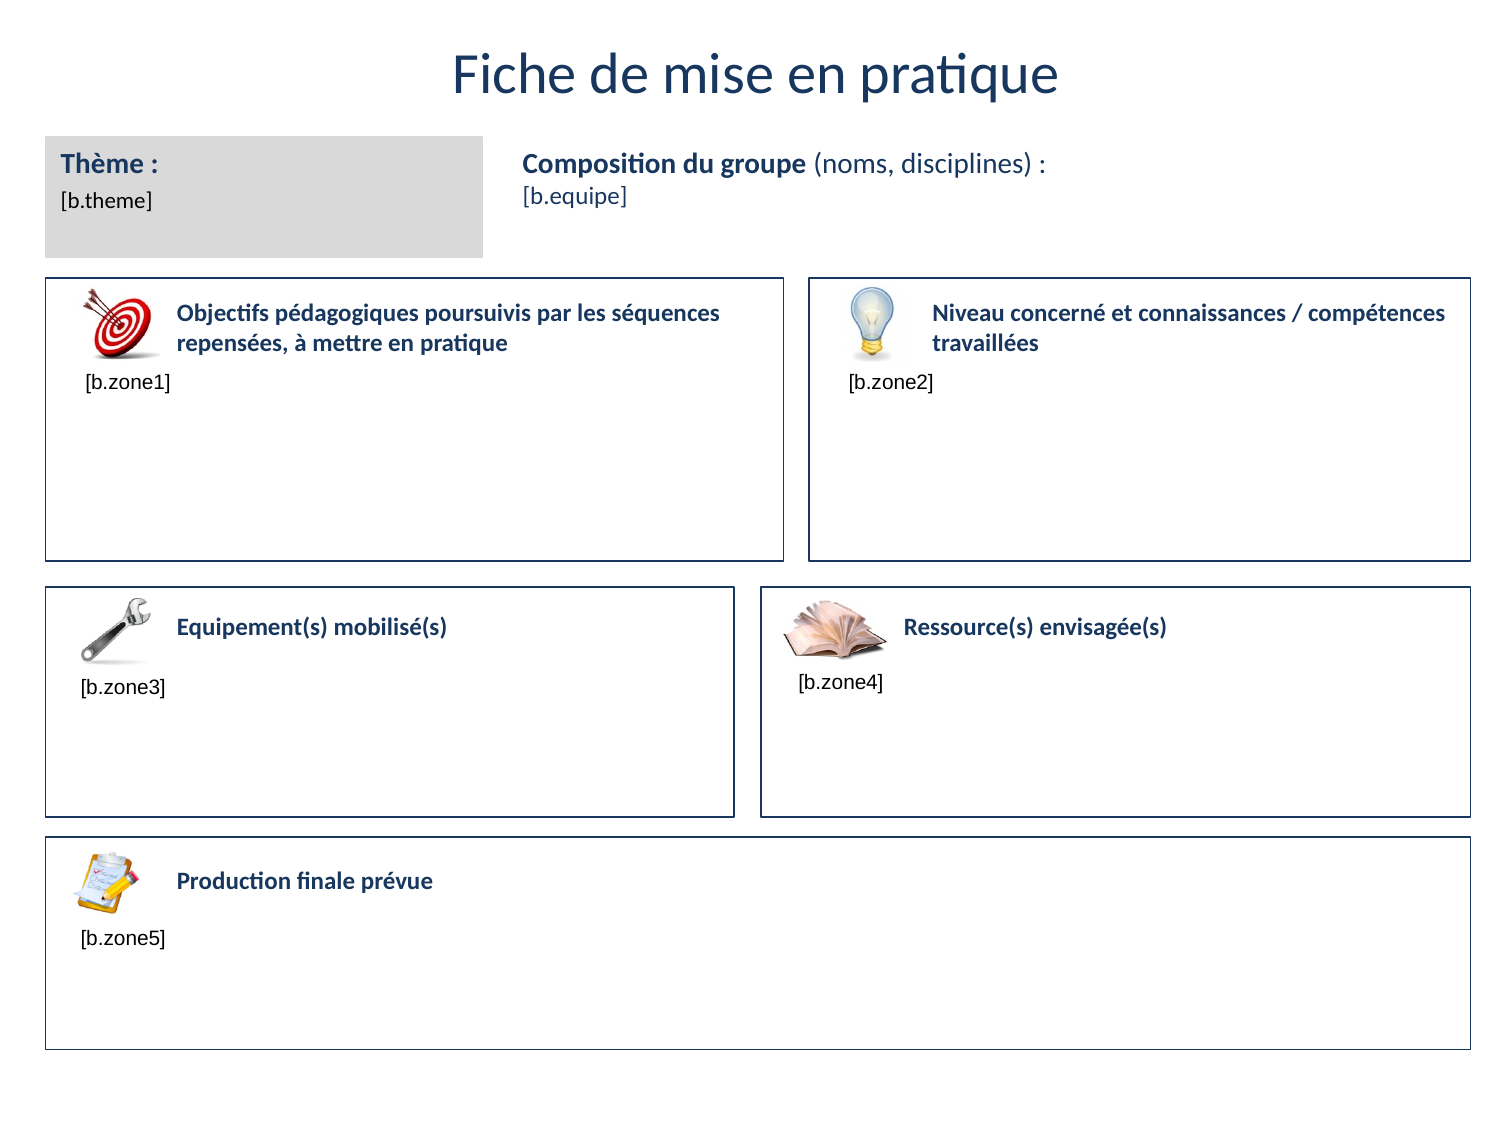

# Fiche de mise en pratique
Thème :
[b.theme]
Composition du groupe (noms, disciplines) :
[b.equipe]
Objectifs pédagogiques poursuivis par les séquences repensées, à mettre en pratique
Niveau concerné et connaissances / compétences travaillées
[b.zone1]
[b.zone2]
Equipement(s) mobilisé(s)
Ressource(s) envisagée(s)
[b.zone4]
[b.zone3]
Production finale prévue
[b.zone5]